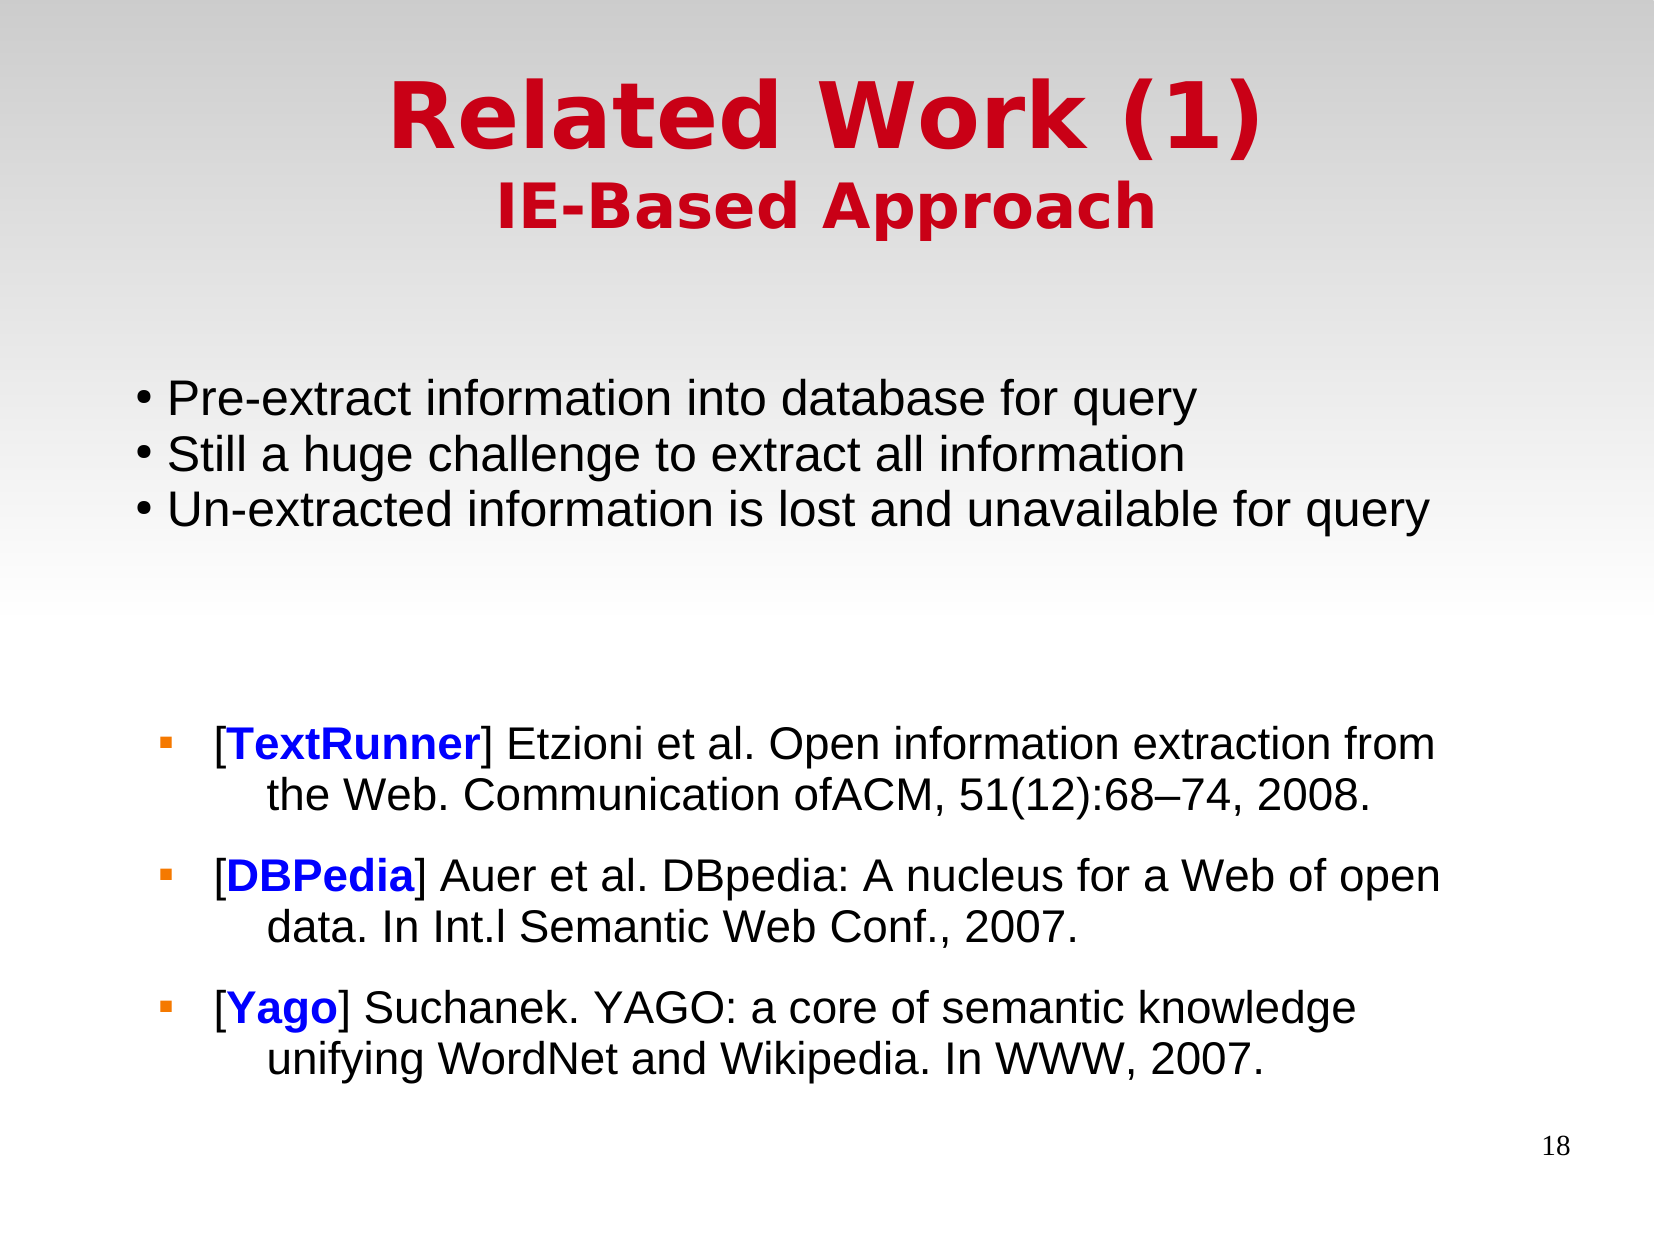

# Related Work (1) IE-Based Approach
 Pre-extract information into database for query
 Still a huge challenge to extract all information
 Un-extracted information is lost and unavailable for query
[TextRunner] Etzioni et al. Open information extraction from the Web. Communication ofACM, 51(12):68–74, 2008.
[DBPedia] Auer et al. DBpedia: A nucleus for a Web of open data. In Int.l Semantic Web Conf., 2007.
[Yago] Suchanek. YAGO: a core of semantic knowledge unifying WordNet and Wikipedia. In WWW, 2007.
18